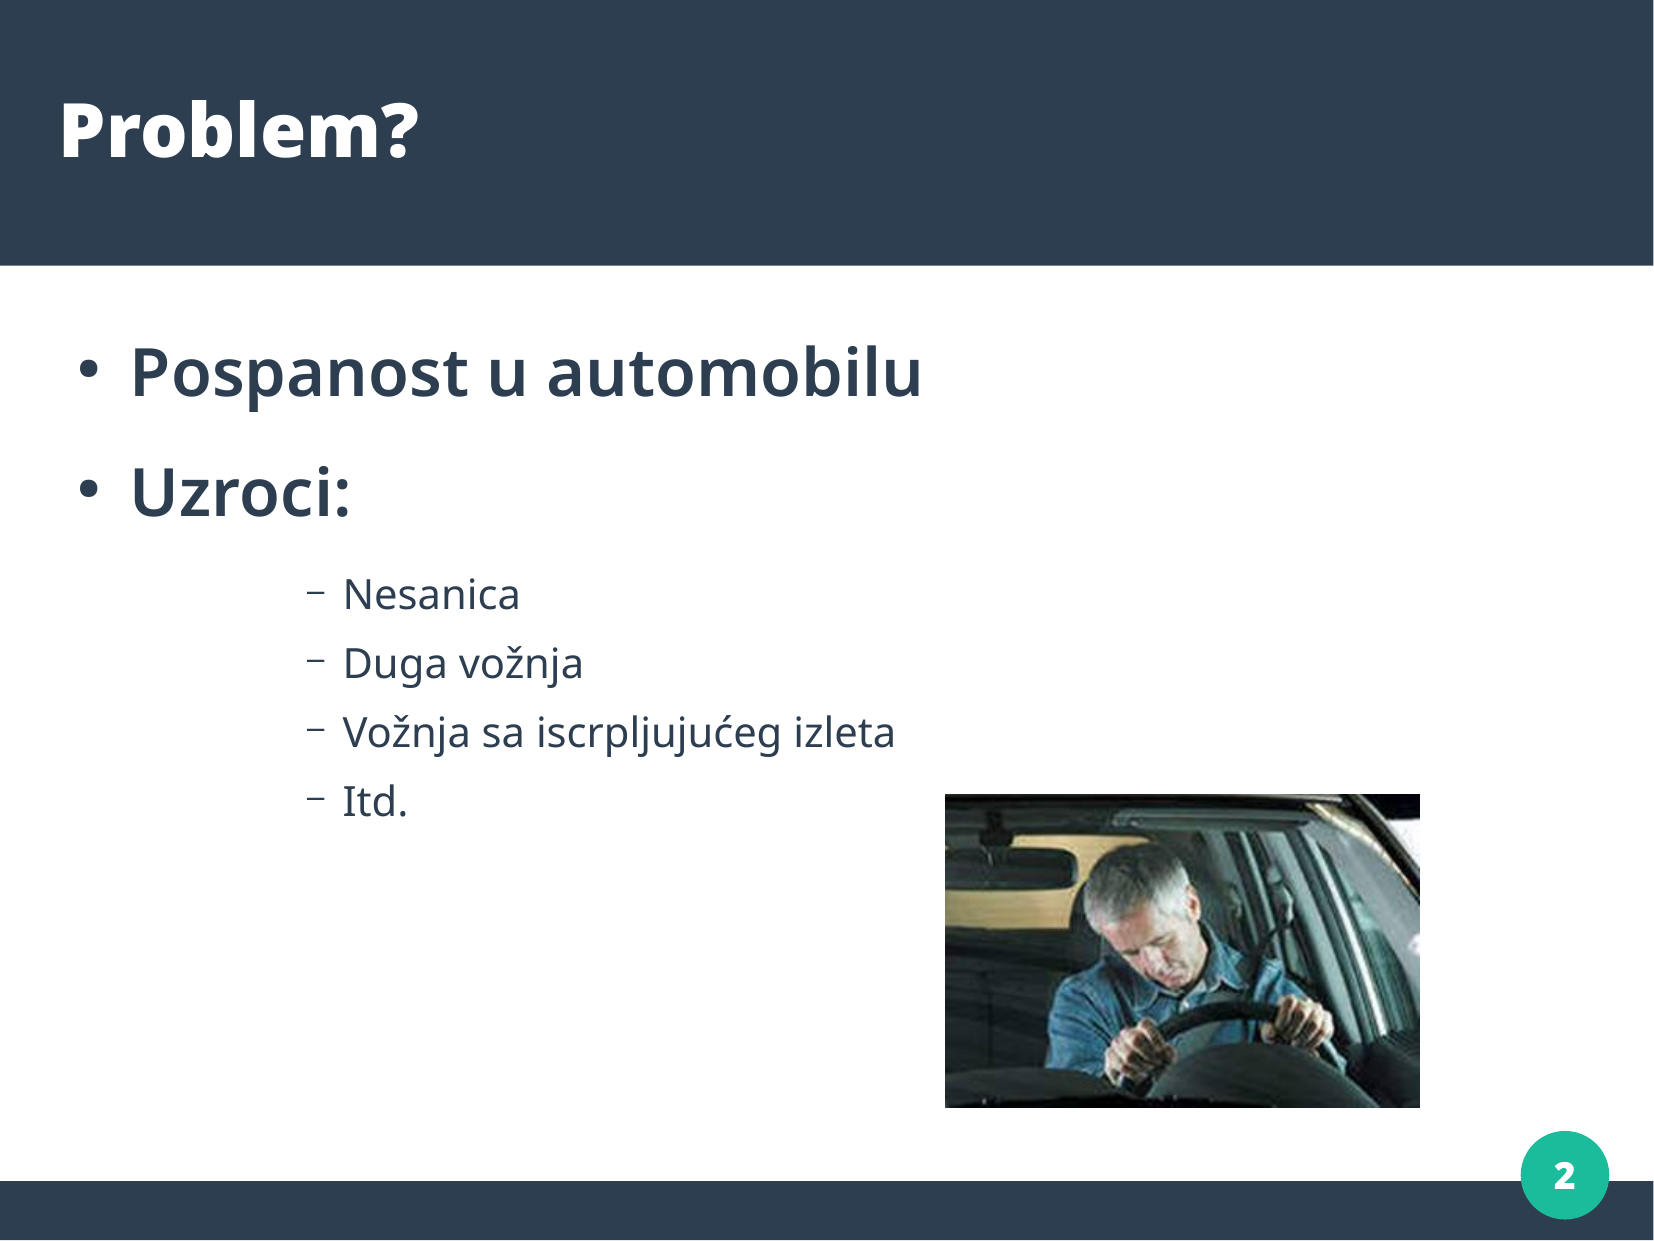

# Problem?
Pospanost u automobilu
Uzroci:
Nesanica
Duga vožnja
Vožnja sa iscrpljujućeg izleta
Itd.
2